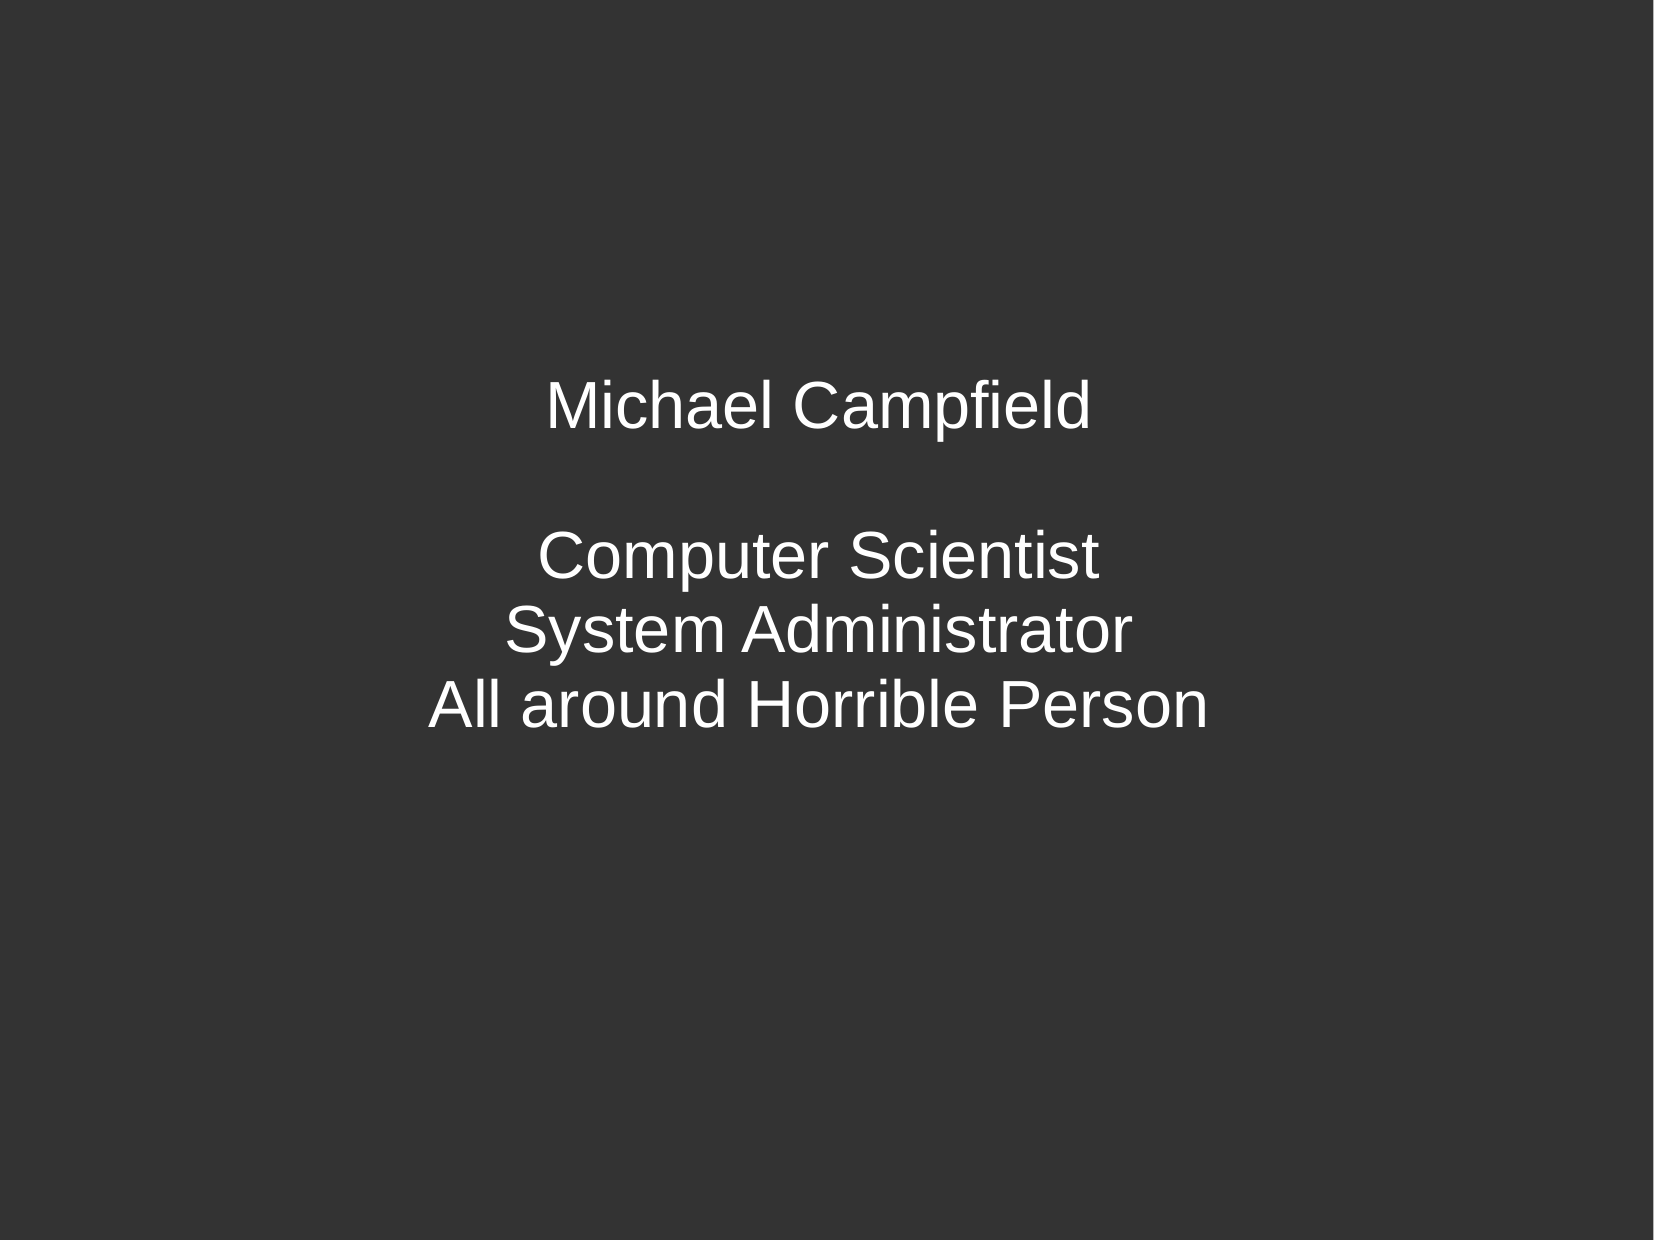

# Michael Campfield
Computer Scientist
System Administrator
All around Horrible Person